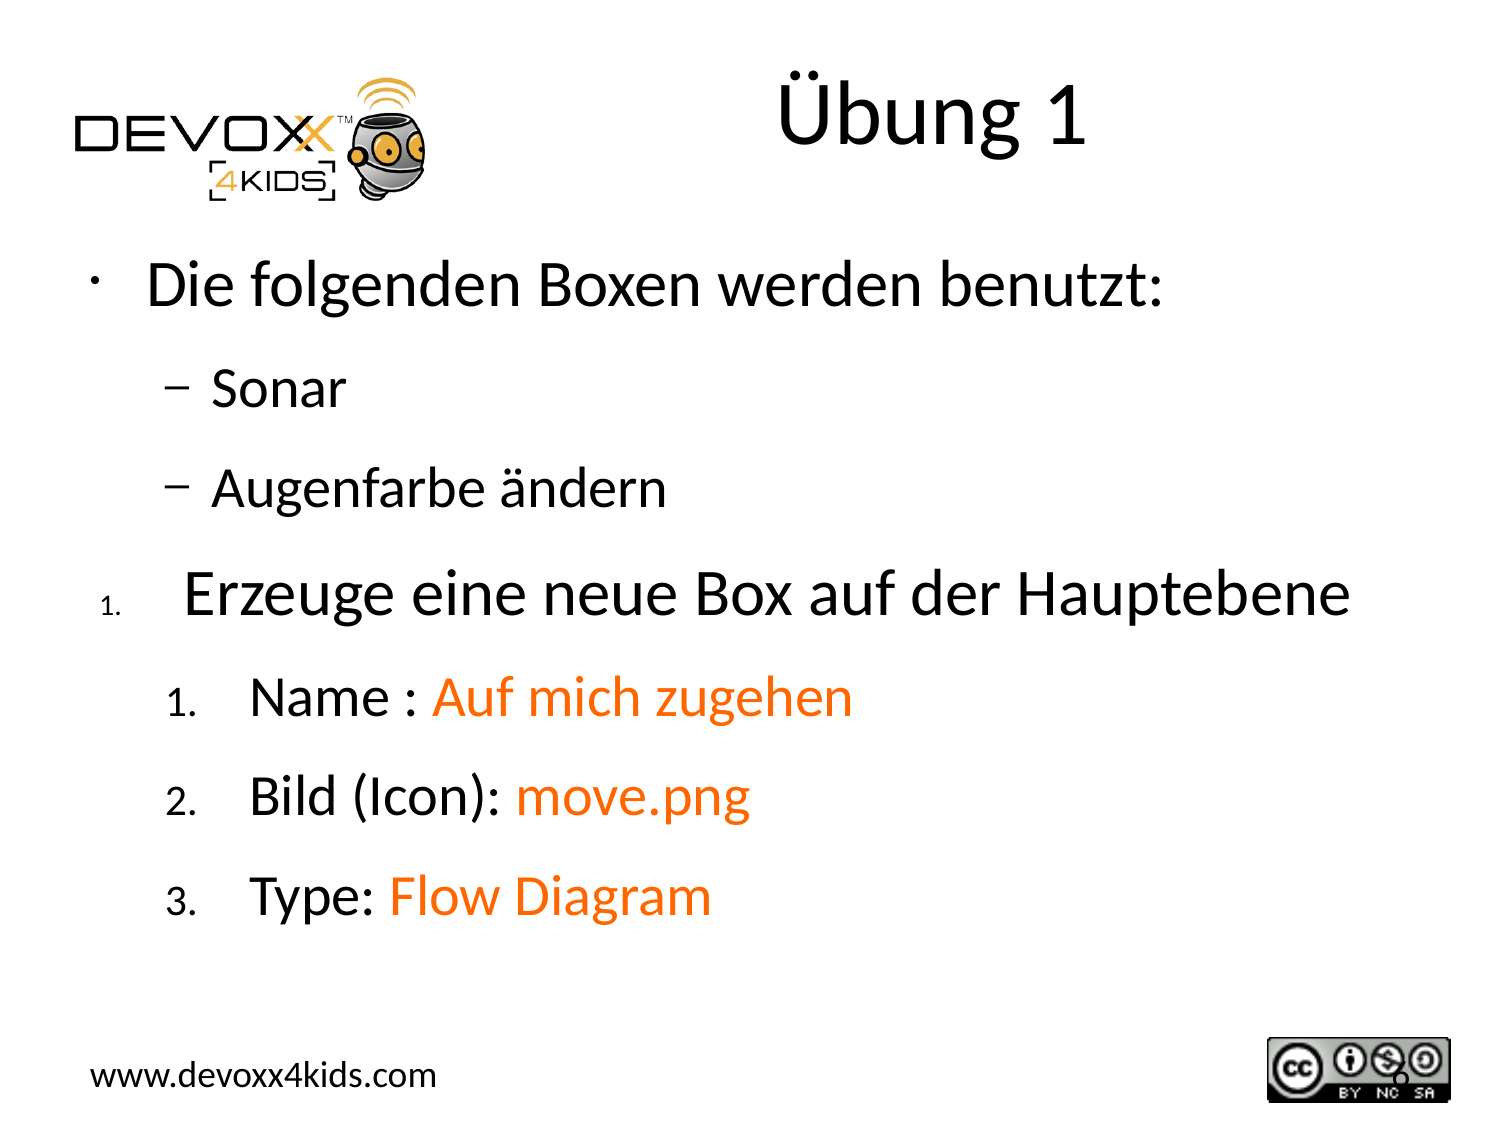

# Übung 1
Die folgenden Boxen werden benutzt:
Sonar
Augenfarbe ändern
Erzeuge eine neue Box auf der Hauptebene
Name : Auf mich zugehen
Bild (Icon): move.png
Type: Flow Diagram